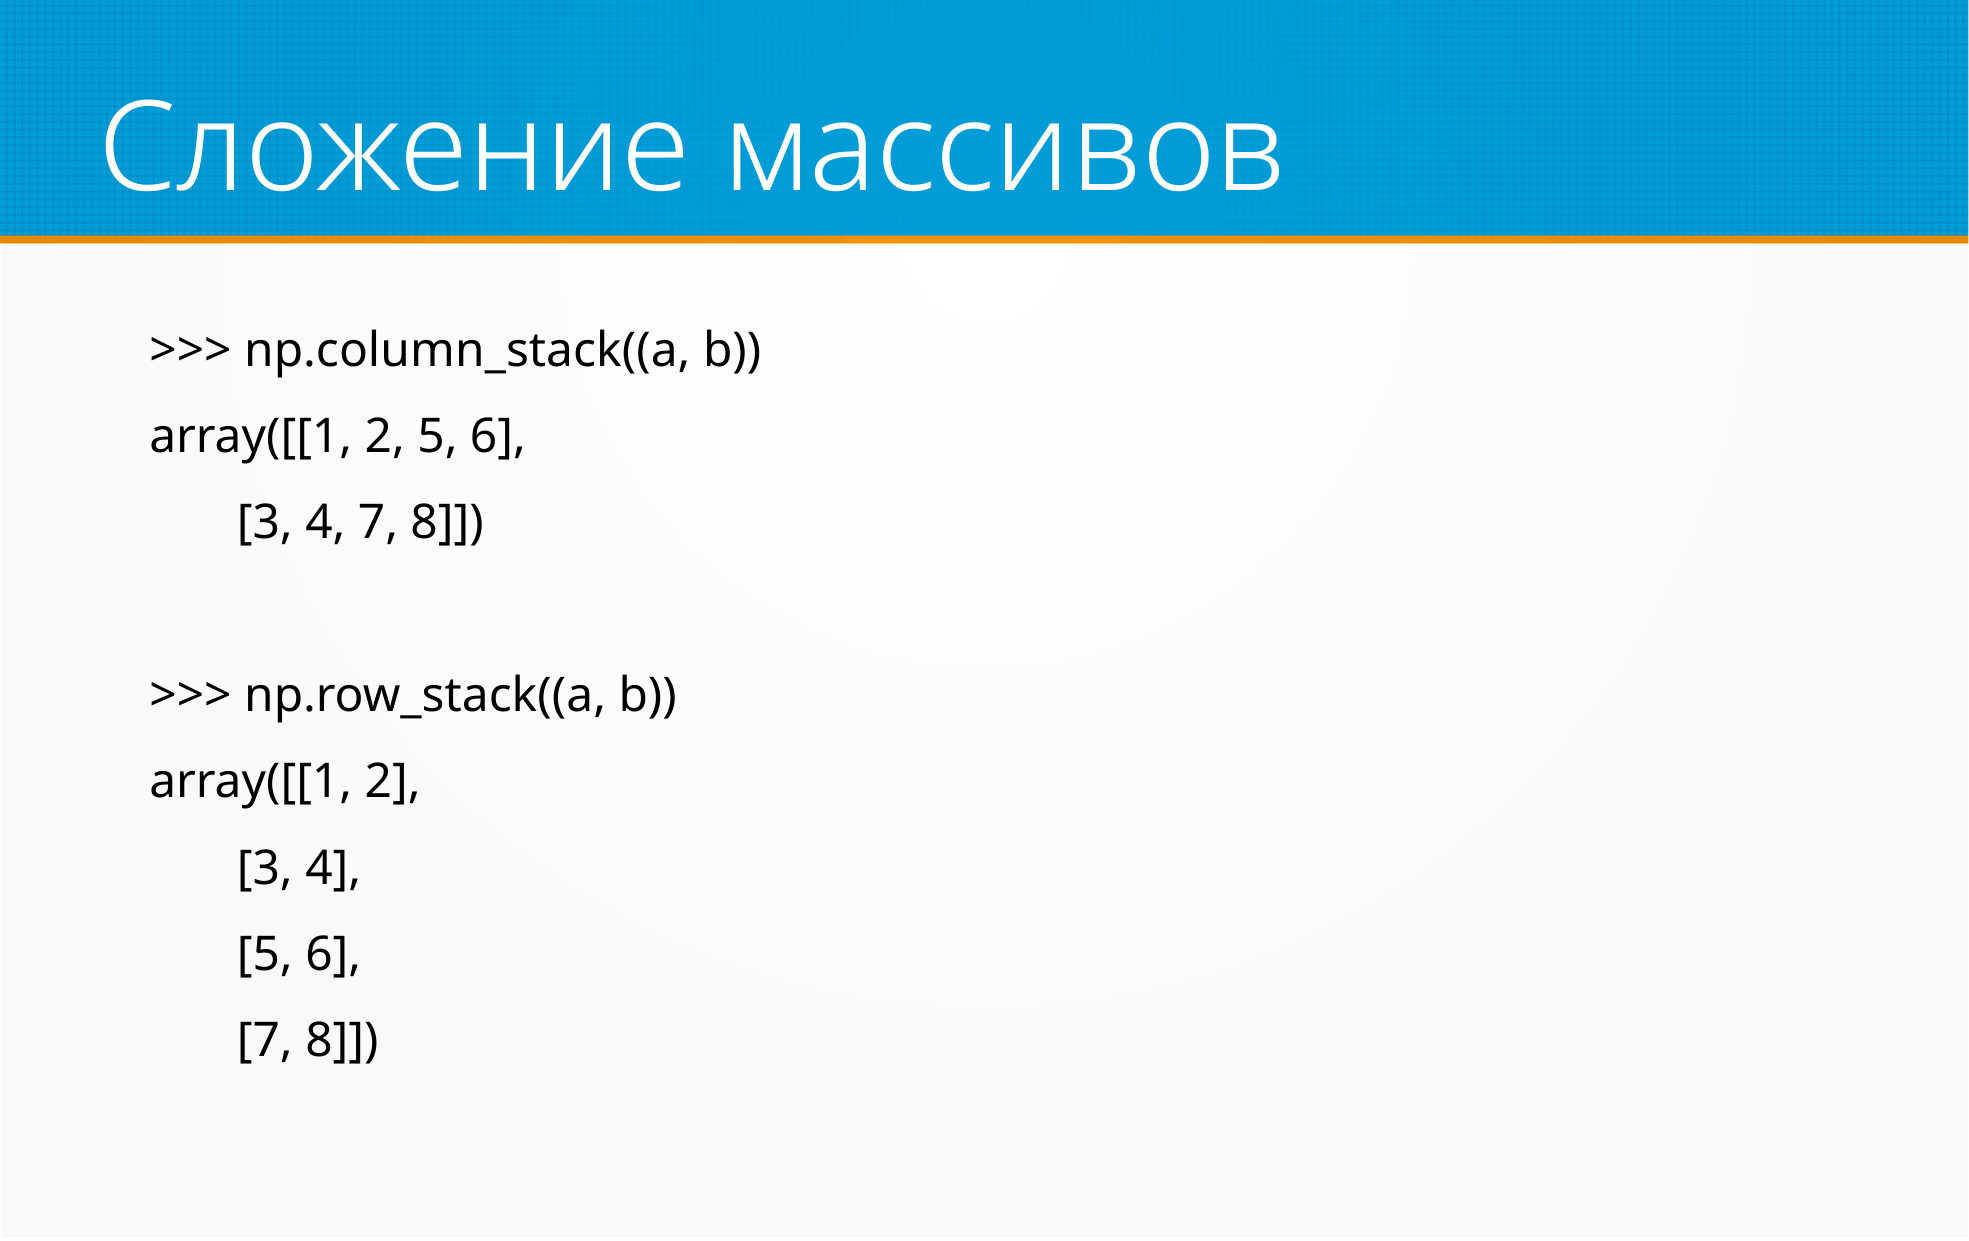

# Сложение массивов
>>> np.column_stack((a, b))
array([[1, 2, 5, 6],
 [3, 4, 7, 8]])
>>> np.row_stack((a, b))
array([[1, 2],
 [3, 4],
 [5, 6],
 [7, 8]])